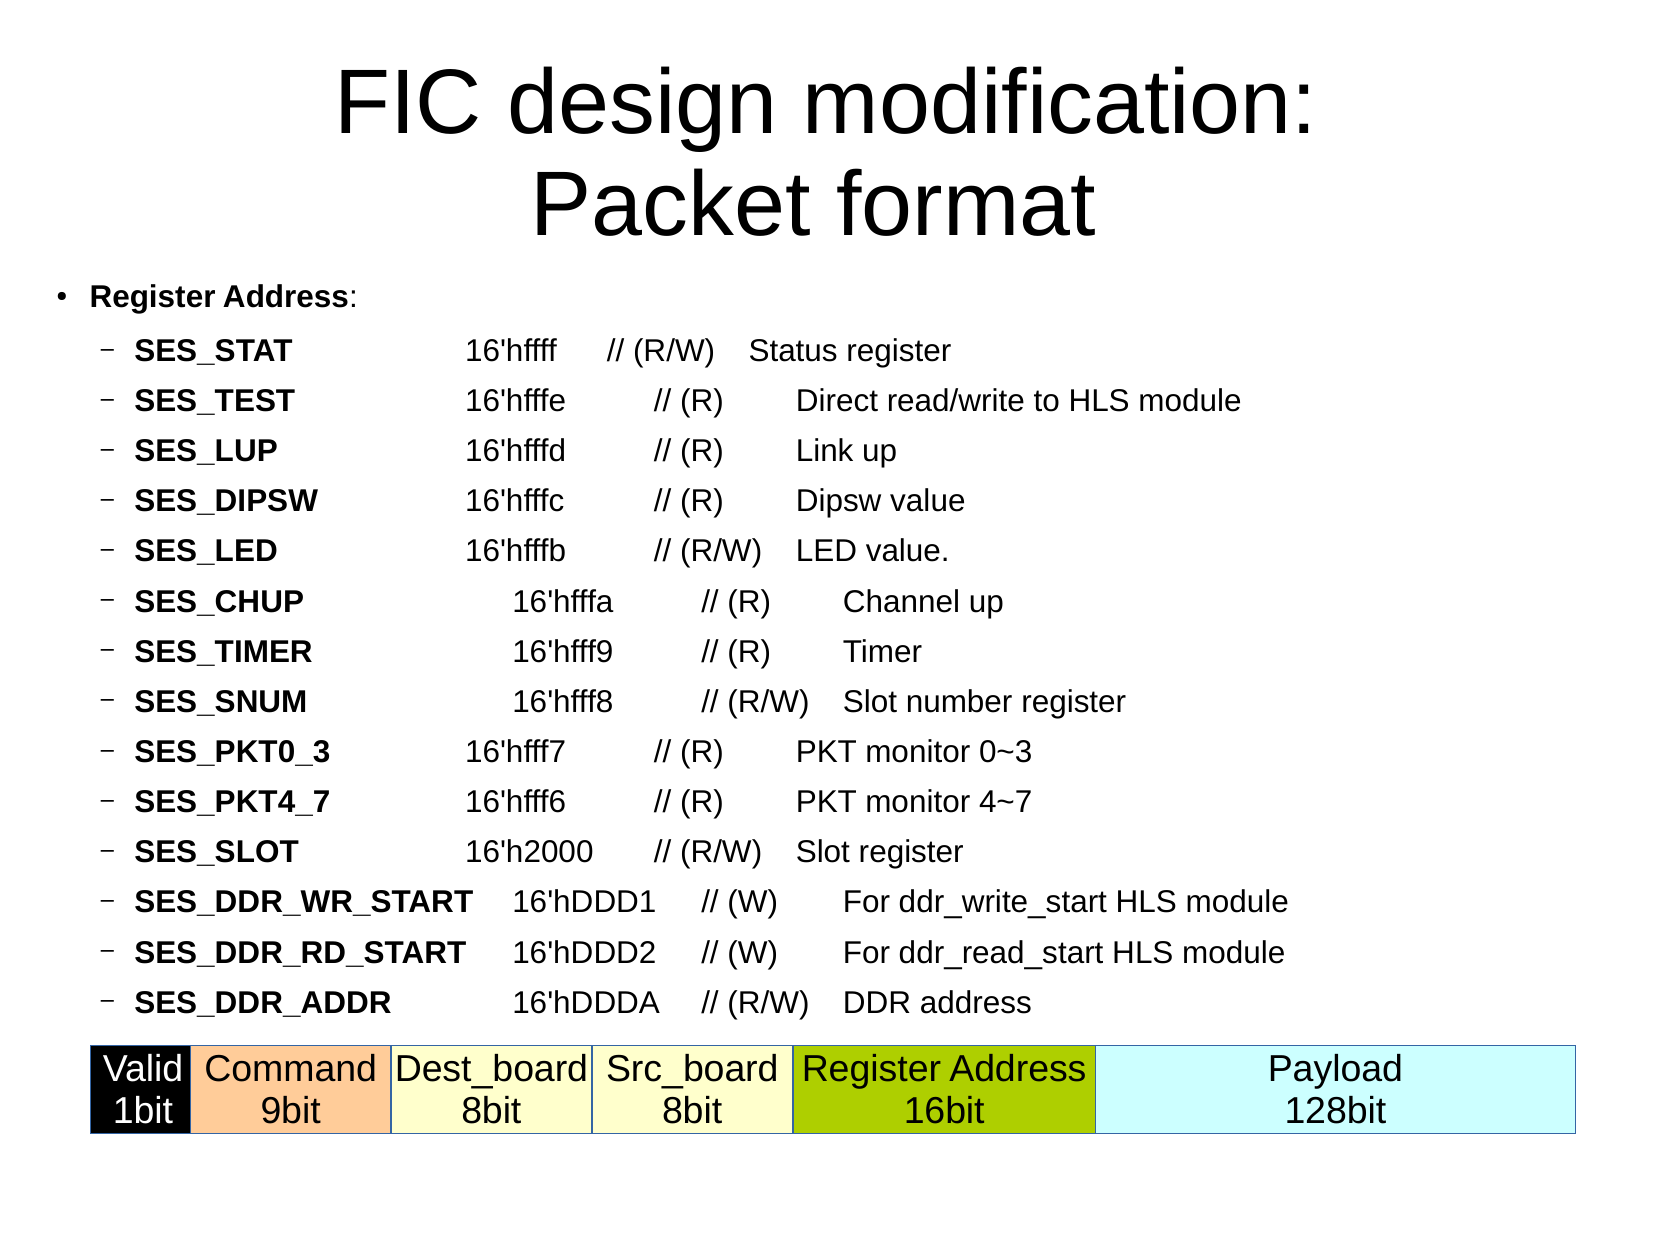

# FIC design modification: Packet format
Register Address:
SES_STAT	 		 		 		16'hffff				 	// (R/W)	Status register
SES_TEST	 		 		 	16'hfffe 	 	// (R) 	 	Direct read/write to HLS module
SES_LUP 				 		 		 	16'hfffd 	 	// (R) 		 	Link up
SES_DIPSW 		 		 	16'hfffc 	 	// (R) 	Dipsw value
SES_LED 	 			 		 	16'hfffb 	 	// (R/W)	LED value.
SES_CHUP	 	 	 	 	16'hfffa 	 	// (R) 	Channel up
SES_TIMER 	 	 	 	16'hfff9 	 	// (R) 	Timer
SES_SNUM		 	 	 	 	16'hfff8 	 	// (R/W)	Slot number register
SES_PKT0_3 			 		 			16'hfff7 	 	// (R) 	PKT monitor 0~3
SES_PKT4_7 			 		 			16'hfff6 	 	// (R) 	PKT monitor 4~7
SES_SLOT		 				 		 			16'h2000 	 		// (R/W)	Slot register
SES_DDR_WR_START		16'hDDD1	// (W) 			 	For ddr_write_start HLS module
SES_DDR_RD_START	16'hDDD2	// (W)		 	For ddr_read_start HLS module
SES_DDR_ADDR 			 	 	16'hDDDA	// (R/W)	DDR address
Valid
1bit
Command
9bit
Dest_board
8bit
Src_board
8bit
Register Address
16bit
Payload
128bit